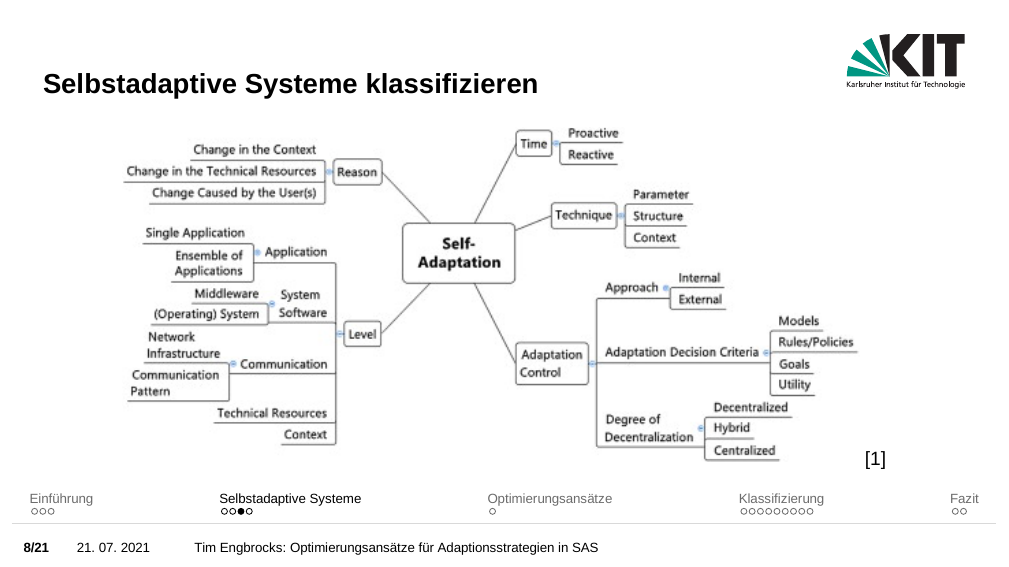

Selbstadaptive Systeme klassifizieren
[1]
Einführung
Selbstadaptive Systeme
Optimierungsansätze
Klassifizierung
Fazit
8/21
21. 07. 2021
Tim Engbrocks: Optimierungsansätze für Adaptionsstrategien in SAS